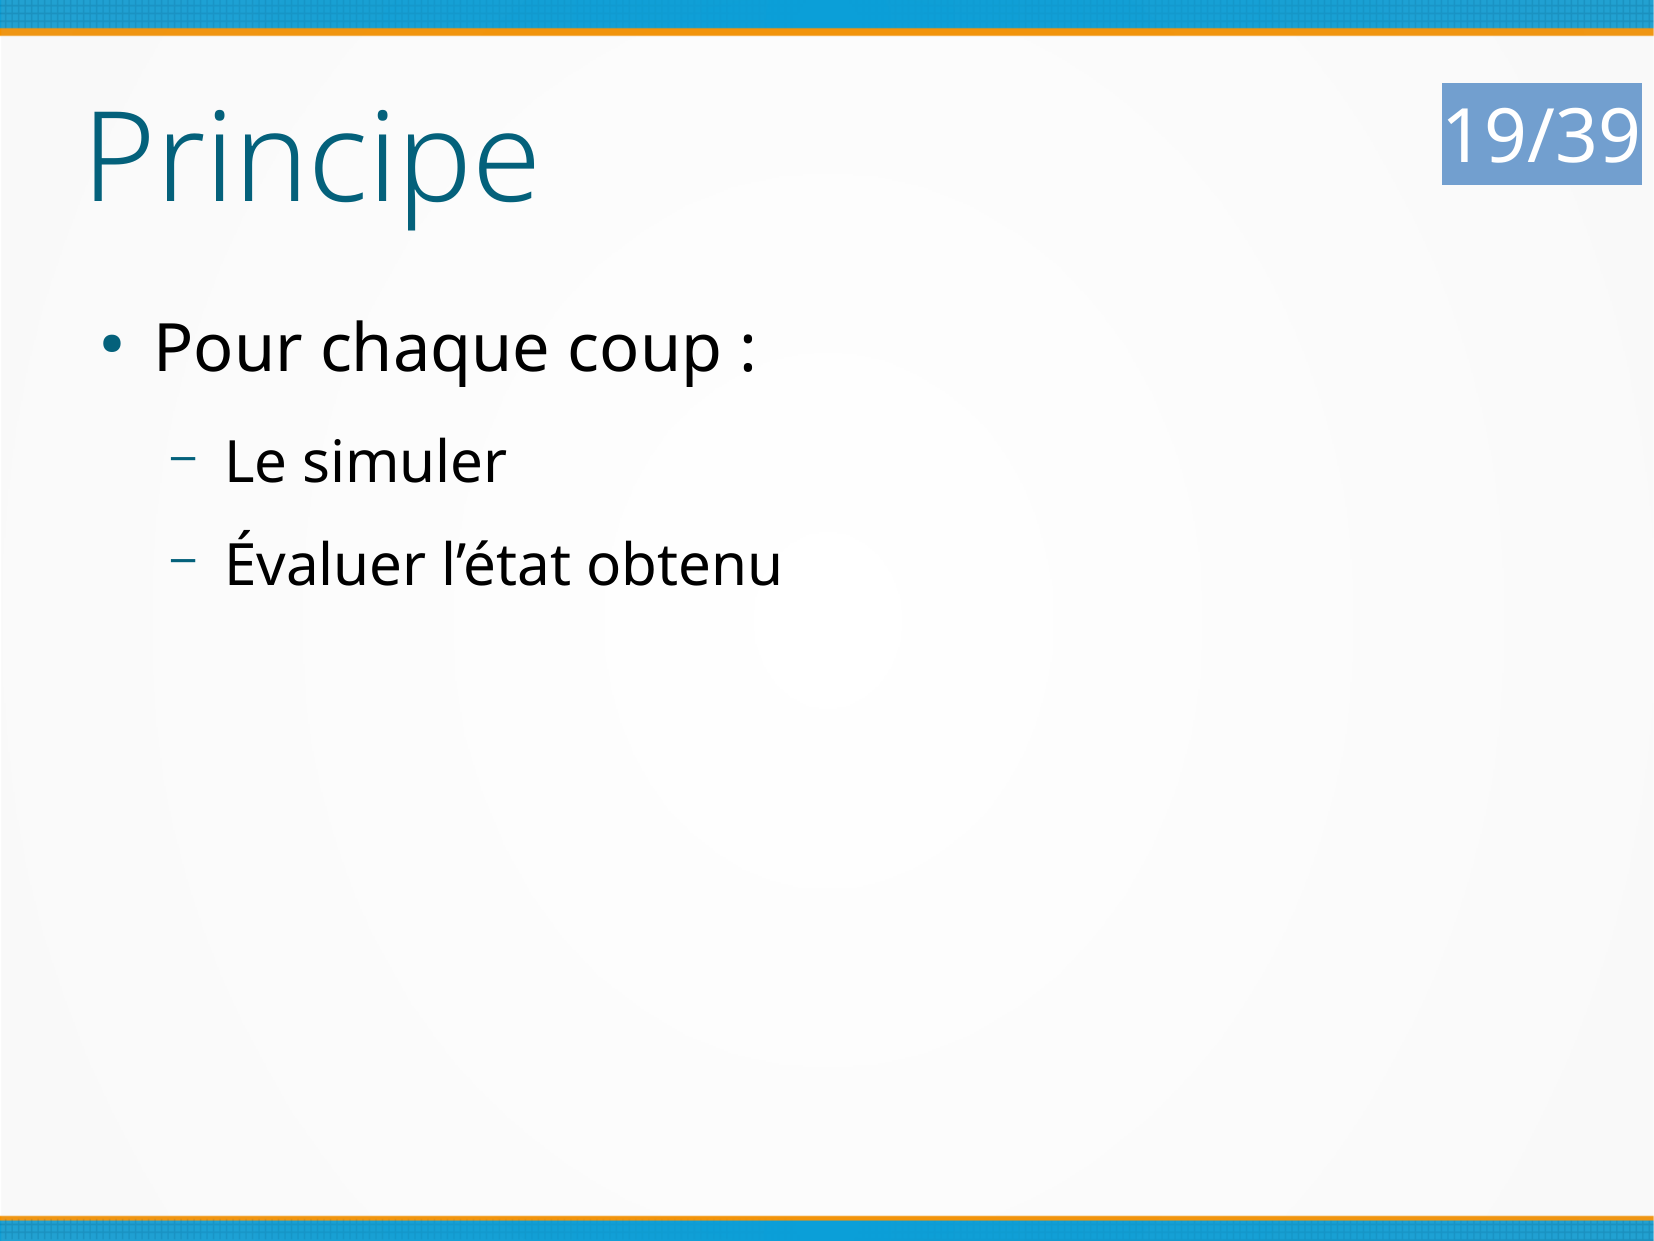

# Principe
19
Pour chaque coup :
Le simuler
Évaluer l’état obtenu